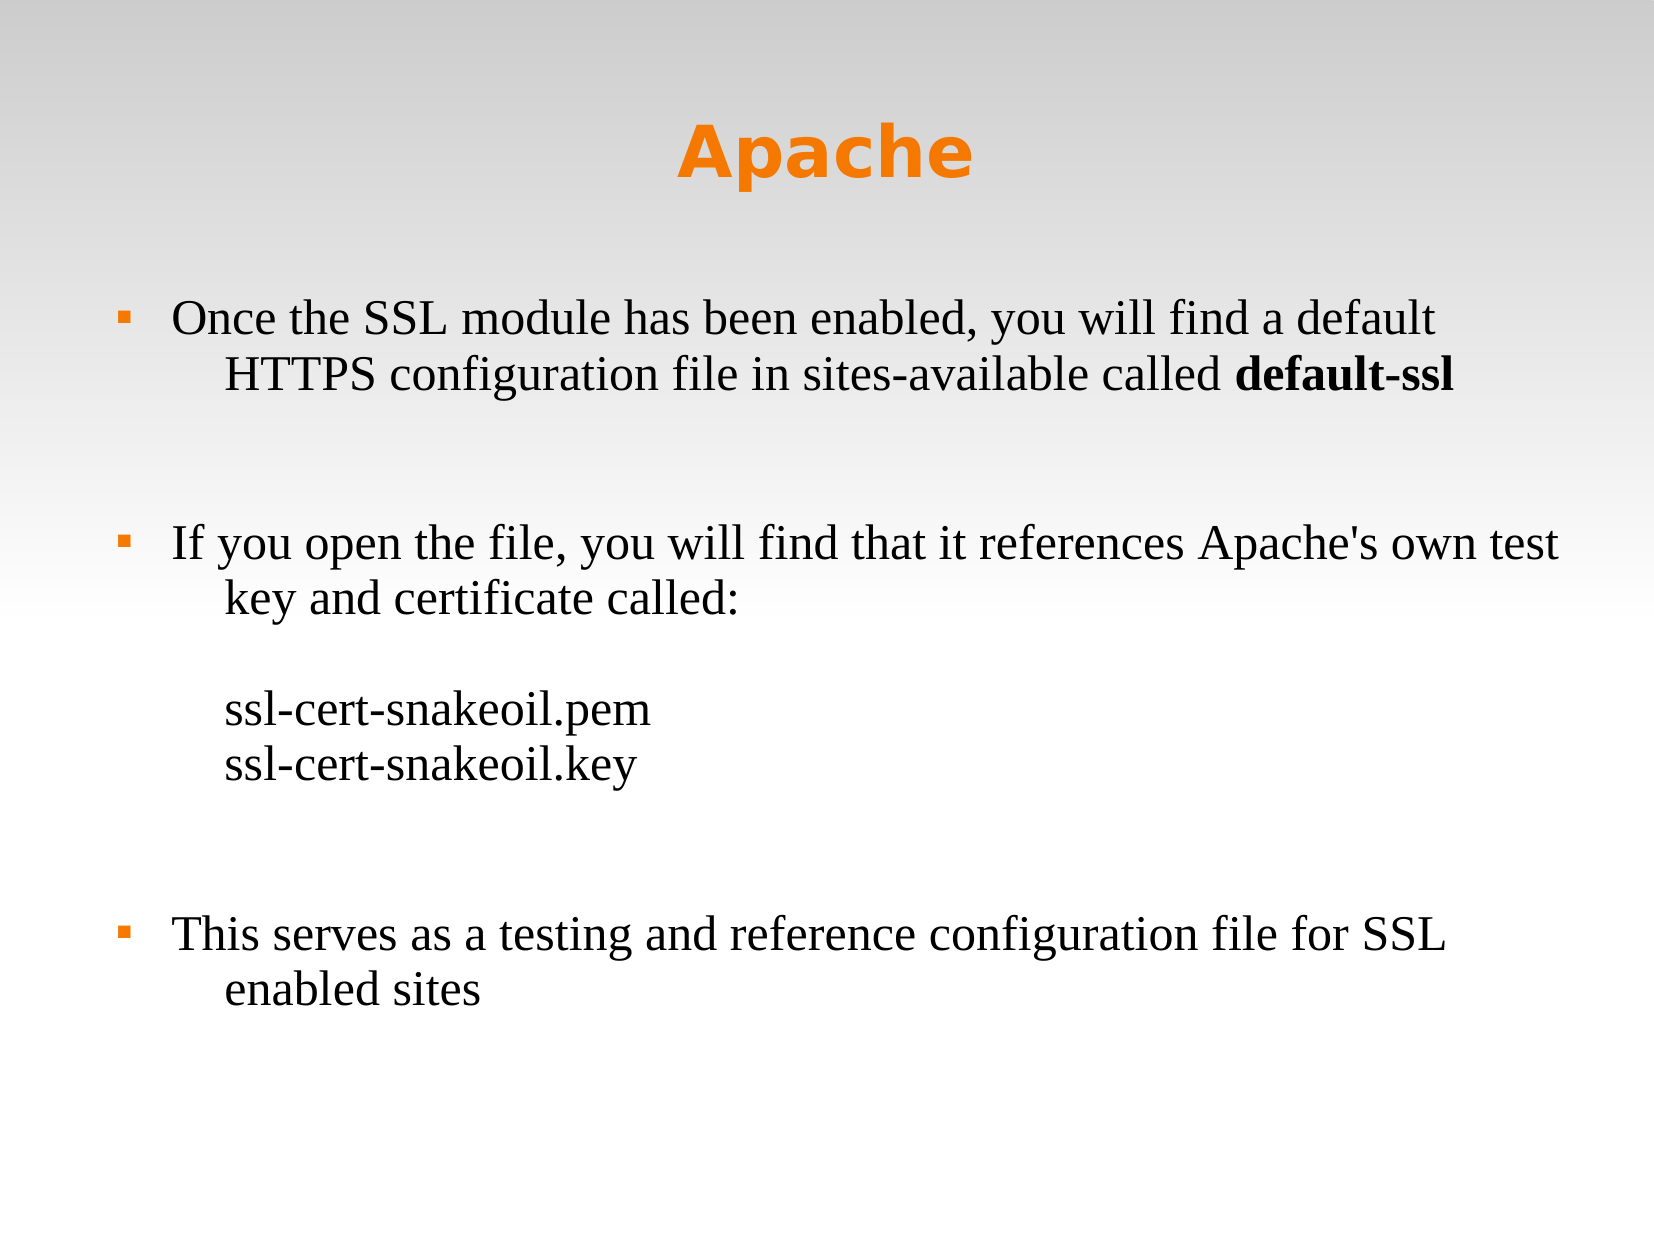

# Apache
Once the SSL module has been enabled, you will find a default HTTPS configuration file in sites-available called default-ssl
If you open the file, you will find that it references Apache's own test key and certificate called:
ssl-cert-snakeoil.pem
ssl-cert-snakeoil.key
This serves as a testing and reference configuration file for SSL enabled sites